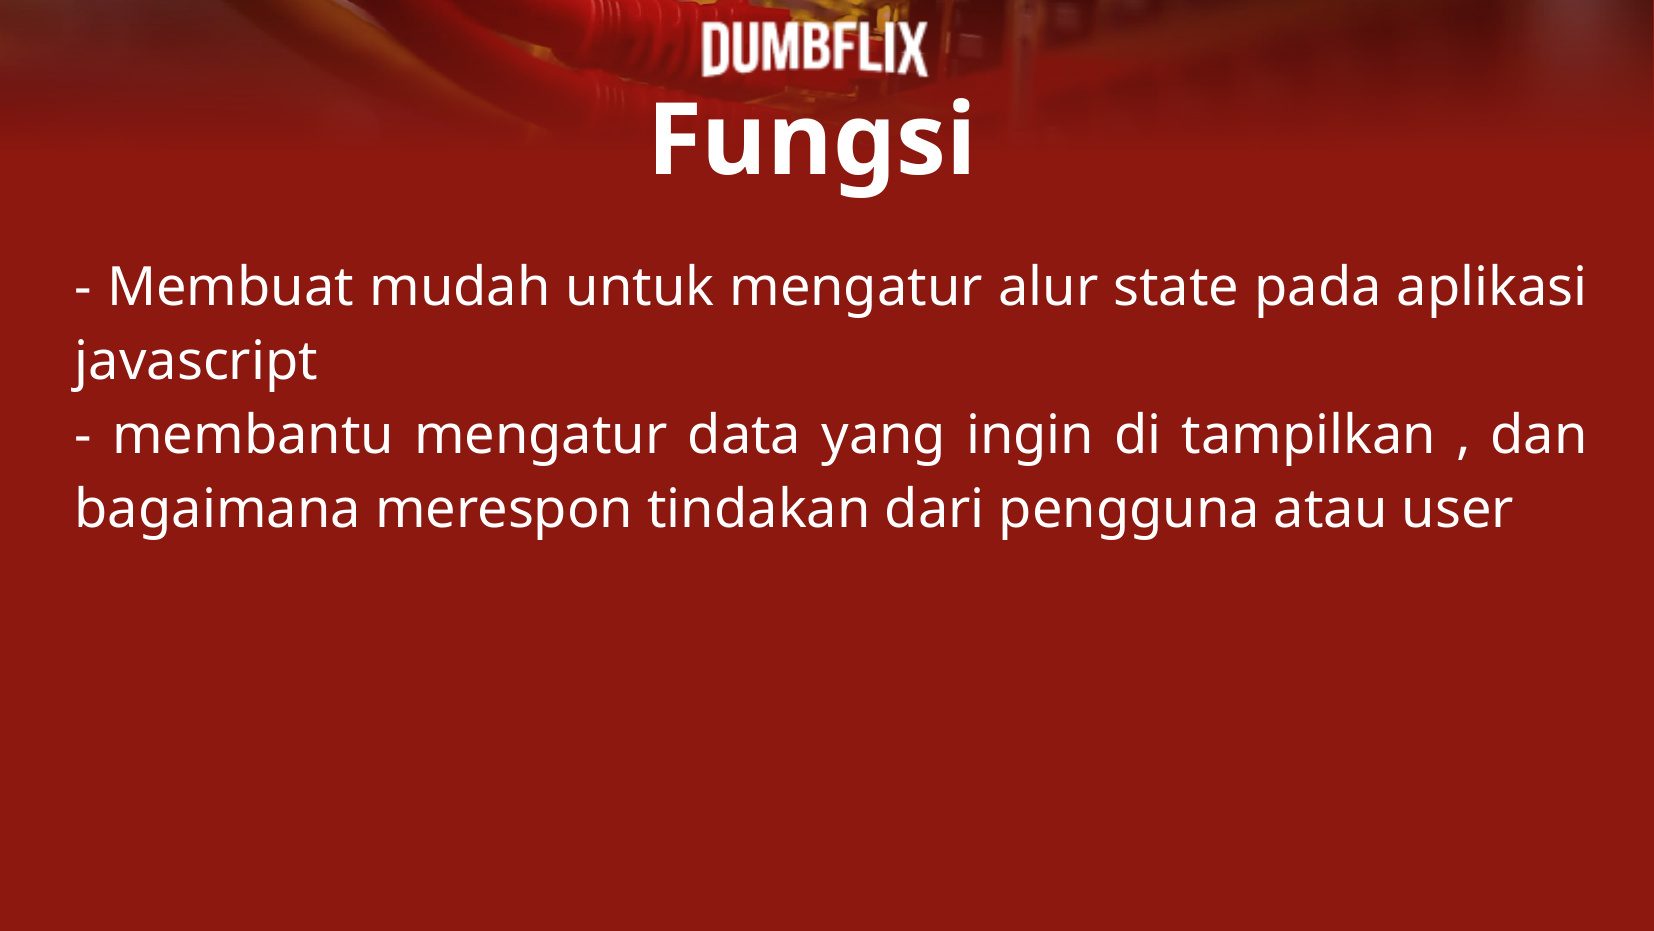

Fungsi
- Membuat mudah untuk mengatur alur state pada aplikasi javascript
- membantu mengatur data yang ingin di tampilkan , dan bagaimana merespon tindakan dari pengguna atau user